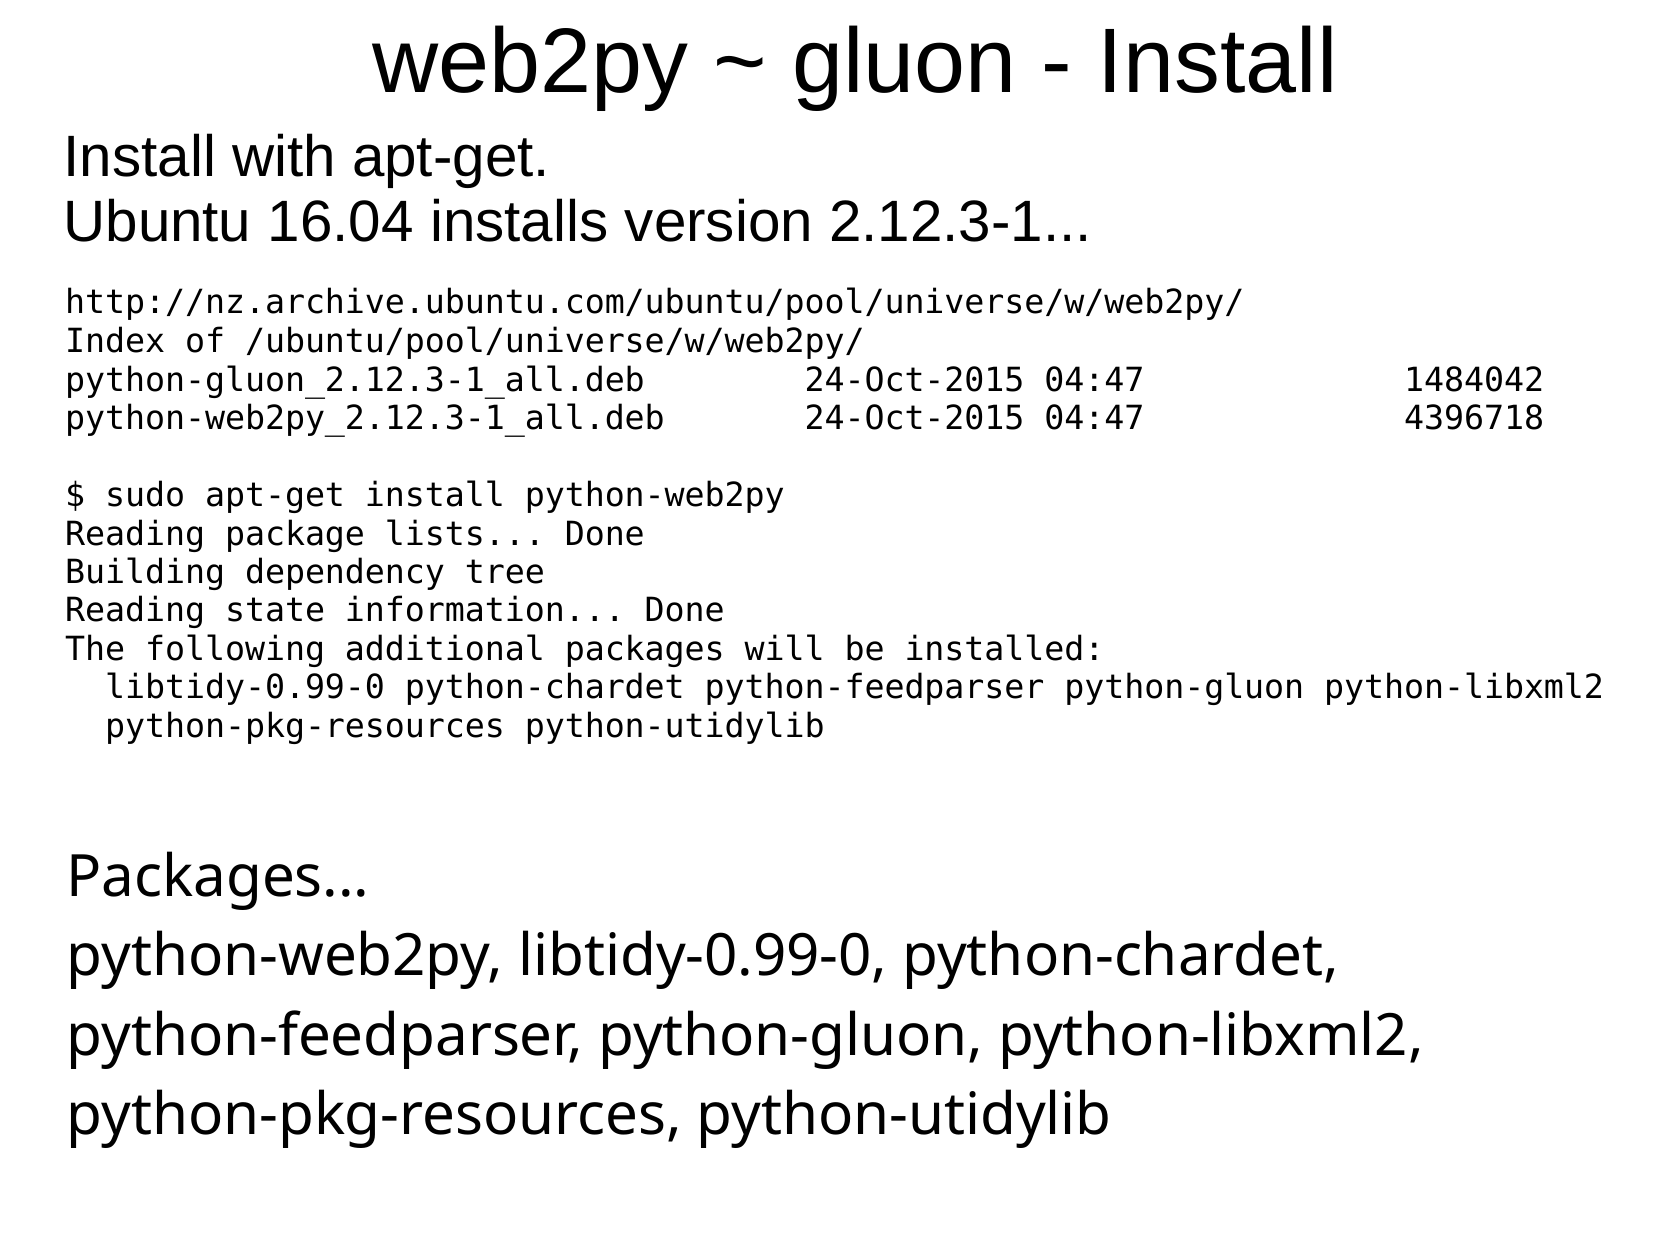

# web2py ~ gluon - Install
Install with apt-get.
Ubuntu 16.04 installs version 2.12.3-1...
http://nz.archive.ubuntu.com/ubuntu/pool/universe/w/web2py/
Index of /ubuntu/pool/universe/w/web2py/
python-gluon_2.12.3-1_all.deb 24-Oct-2015 04:47 1484042
python-web2py_2.12.3-1_all.deb 24-Oct-2015 04:47 4396718
$ sudo apt-get install python-web2py
Reading package lists... Done
Building dependency tree
Reading state information... Done
The following additional packages will be installed:
 libtidy-0.99-0 python-chardet python-feedparser python-gluon python-libxml2
 python-pkg-resources python-utidylib
Packages...
python-web2py, libtidy-0.99-0, python-chardet,
python-feedparser, python-gluon, python-libxml2,
python-pkg-resources, python-utidylib